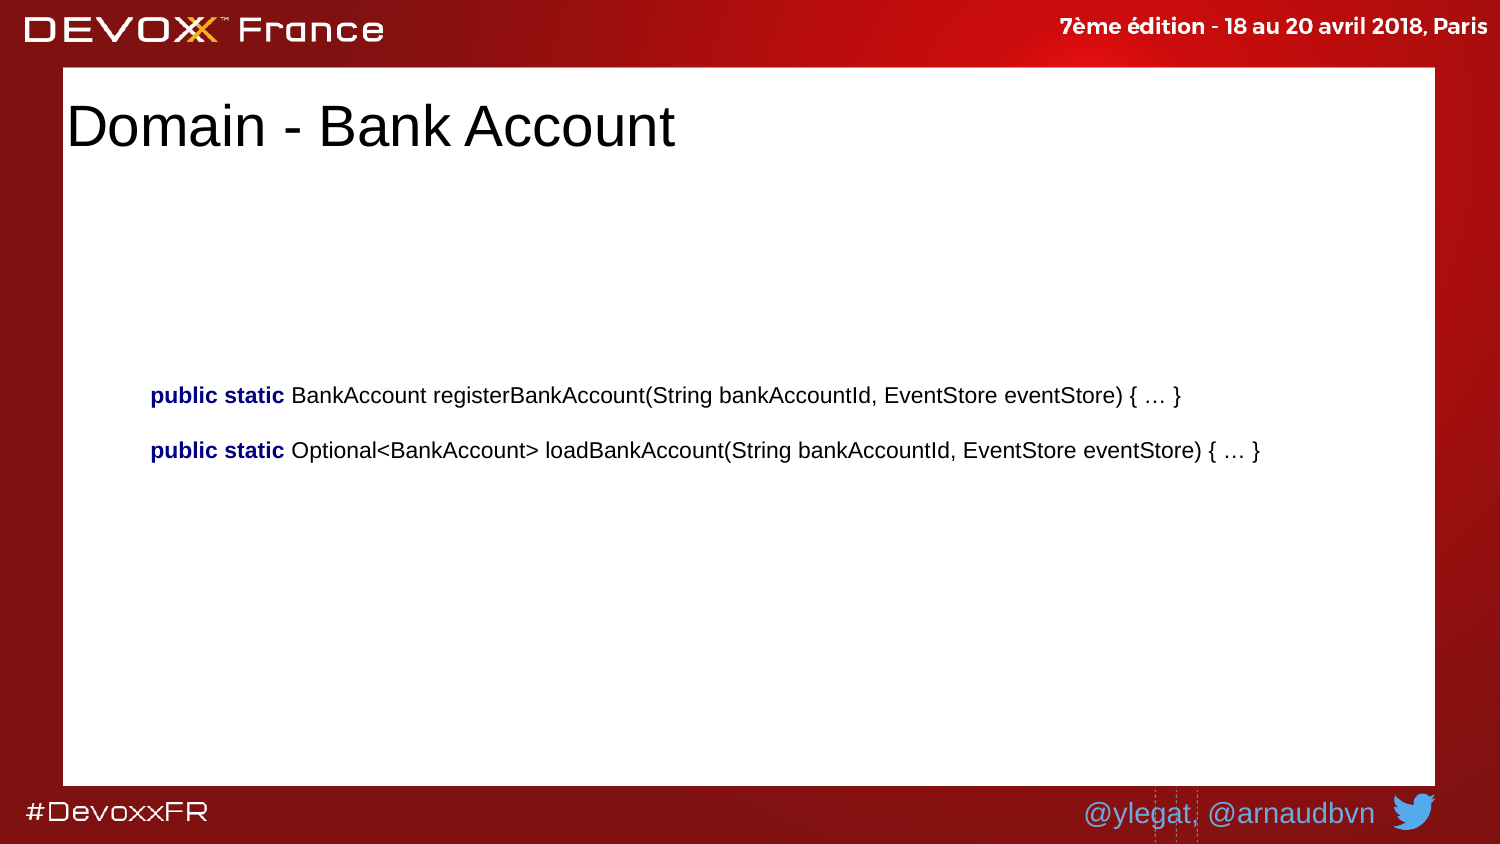

# Domain - Bank Account
public static BankAccount registerBankAccount(String bankAccountId, EventStore eventStore) { … }
public static Optional<BankAccount> loadBankAccount(String bankAccountId, EventStore eventStore) { … }
@ylegat, @arnaudbvn